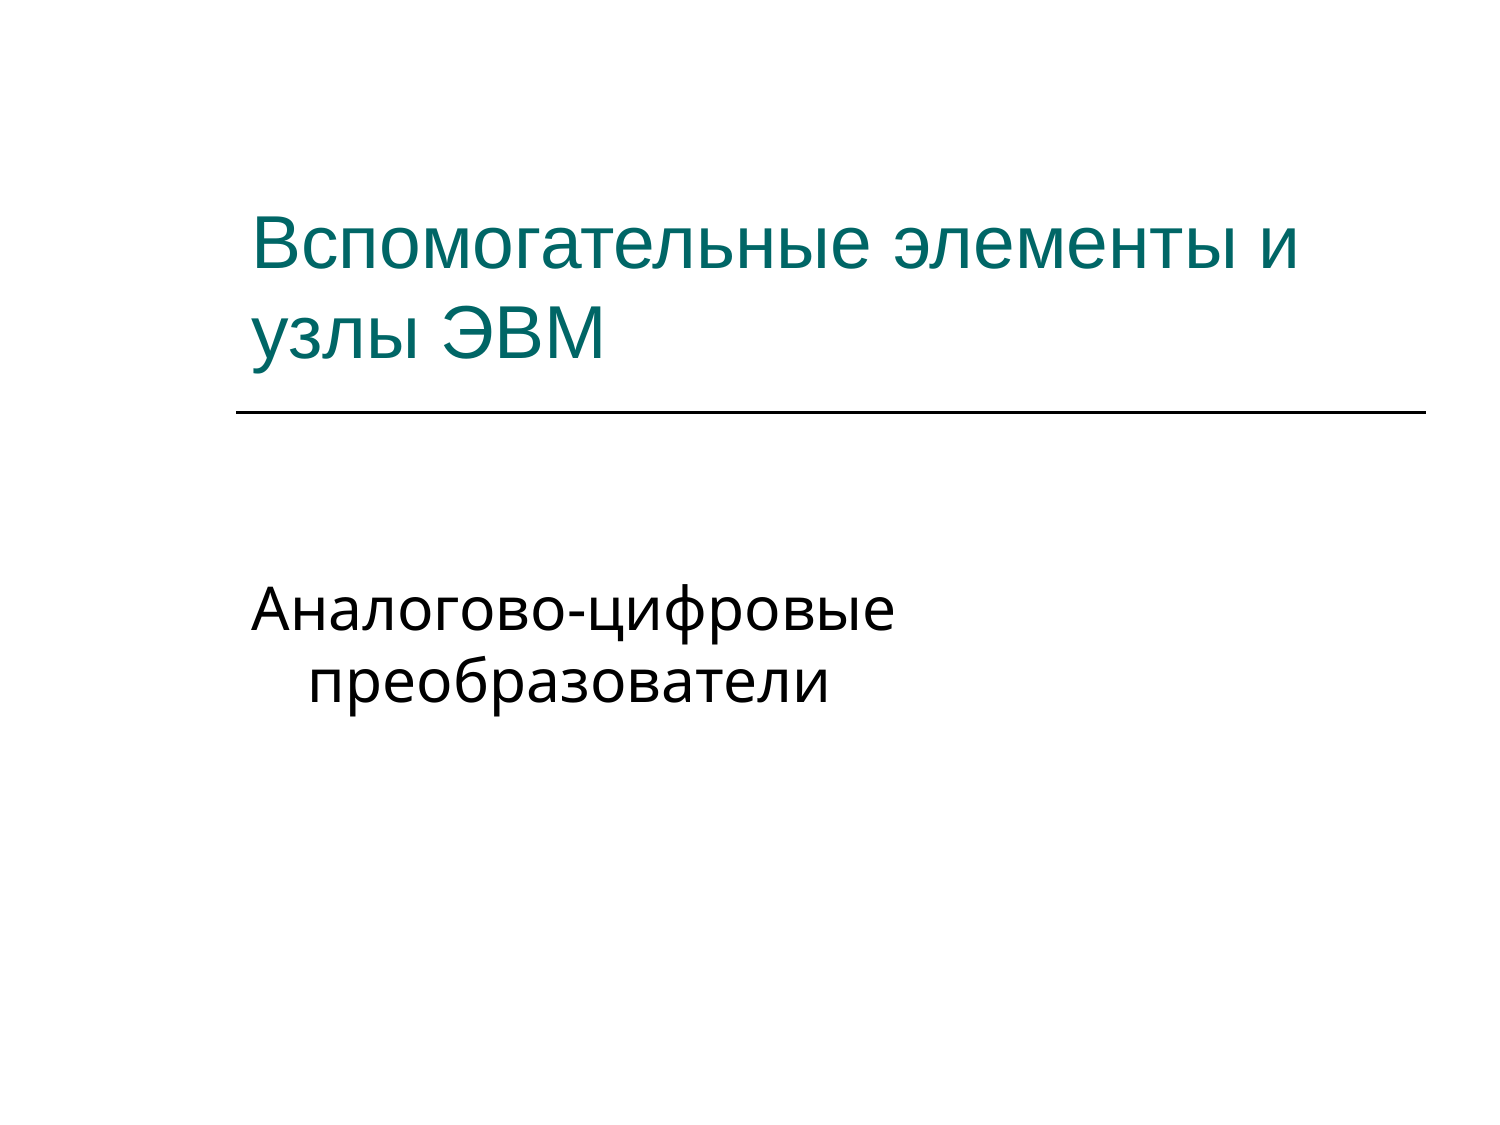

# Вспомогательные элементы и узлы ЭВМ
Аналогово-цифровые преобразователи